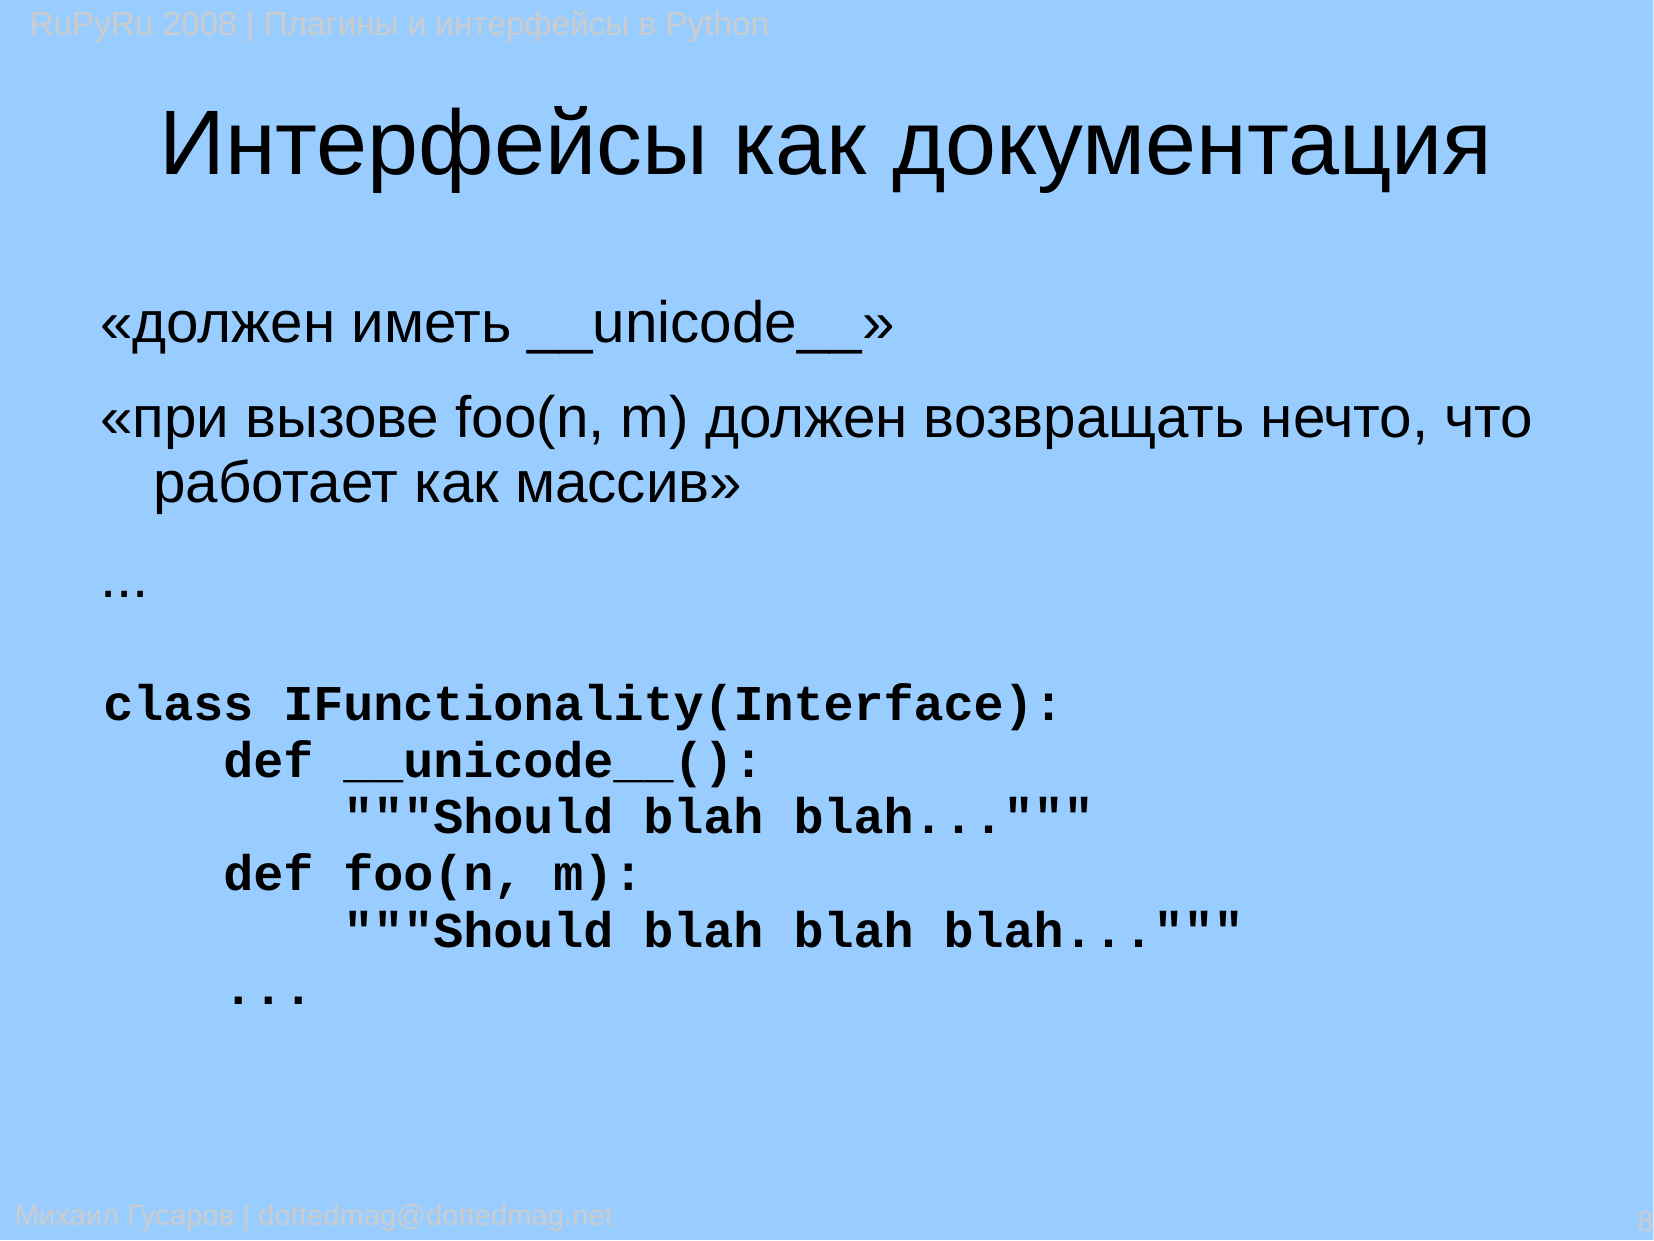

# Интерфейсы как документация
«должен иметь __unicode__»
«при вызове foo(n, m) должен возвращать нечто, что работает как массив»
...
class IFunctionality(Interface):
 def __unicode__():
 """Should blah blah..."""
 def foo(n, m):
 """Should blah blah blah..."""
 ...
Имя Автора | email@domain.org
8